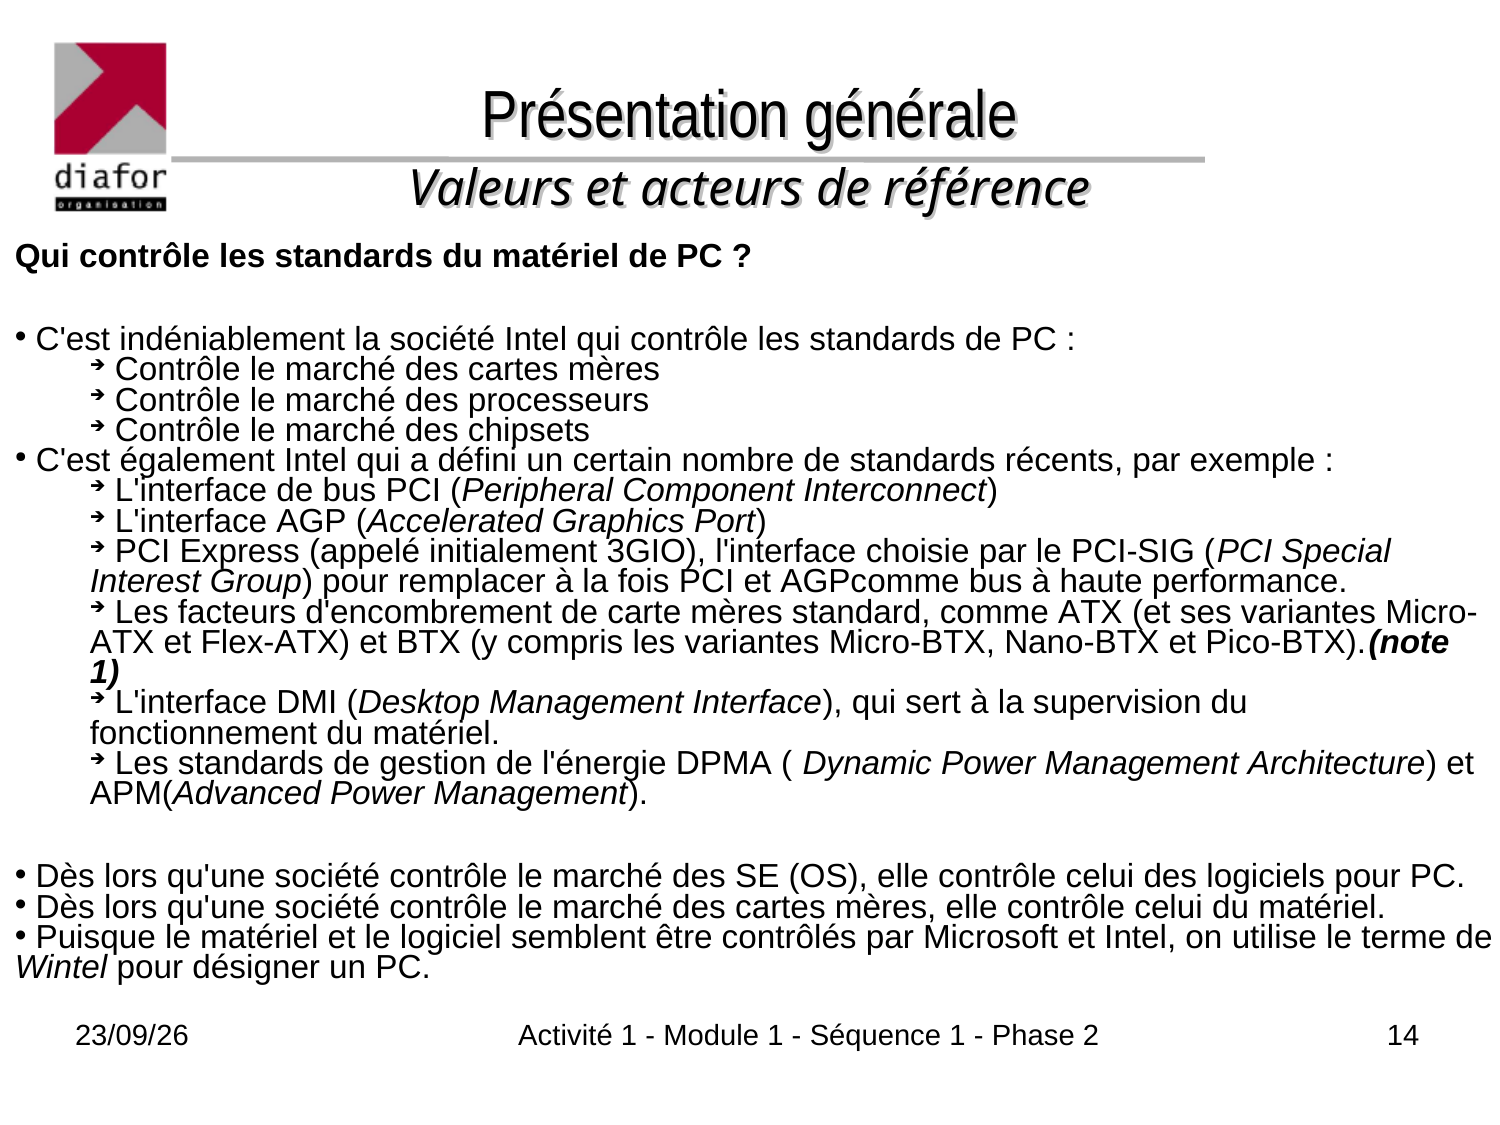

# Présentation générale Valeurs et acteurs de référence
Qui contrôle les standards du matériel de PC ?
 C'est indéniablement la société Intel qui contrôle les standards de PC :
 Contrôle le marché des cartes mères
 Contrôle le marché des processeurs
 Contrôle le marché des chipsets
 C'est également Intel qui a défini un certain nombre de standards récents, par exemple :
 L'interface de bus PCI (Peripheral Component Interconnect)
 L'interface AGP (Accelerated Graphics Port)
 PCI Express (appelé initialement 3GIO), l'interface choisie par le PCI-SIG (PCI Special Interest Group) pour remplacer à la fois PCI et AGPcomme bus à haute performance.
 Les facteurs d'encombrement de carte mères standard, comme ATX (et ses variantes Micro-ATX et Flex-ATX) et BTX (y compris les variantes Micro-BTX, Nano-BTX et Pico-BTX).(note 1)
 L'interface DMI (Desktop Management Interface), qui sert à la supervision du fonctionnement du matériel.
 Les standards de gestion de l'énergie DPMA ( Dynamic Power Management Architecture) et APM(Advanced Power Management).
 Dès lors qu'une société contrôle le marché des SE (OS), elle contrôle celui des logiciels pour PC.
 Dès lors qu'une société contrôle le marché des cartes mères, elle contrôle celui du matériel.
 Puisque le matériel et le logiciel semblent être contrôlés par Microsoft et Intel, on utilise le terme de
Wintel pour désigner un PC.
Activité 1 - Module 1 - Séquence 1 - Phase 2
14